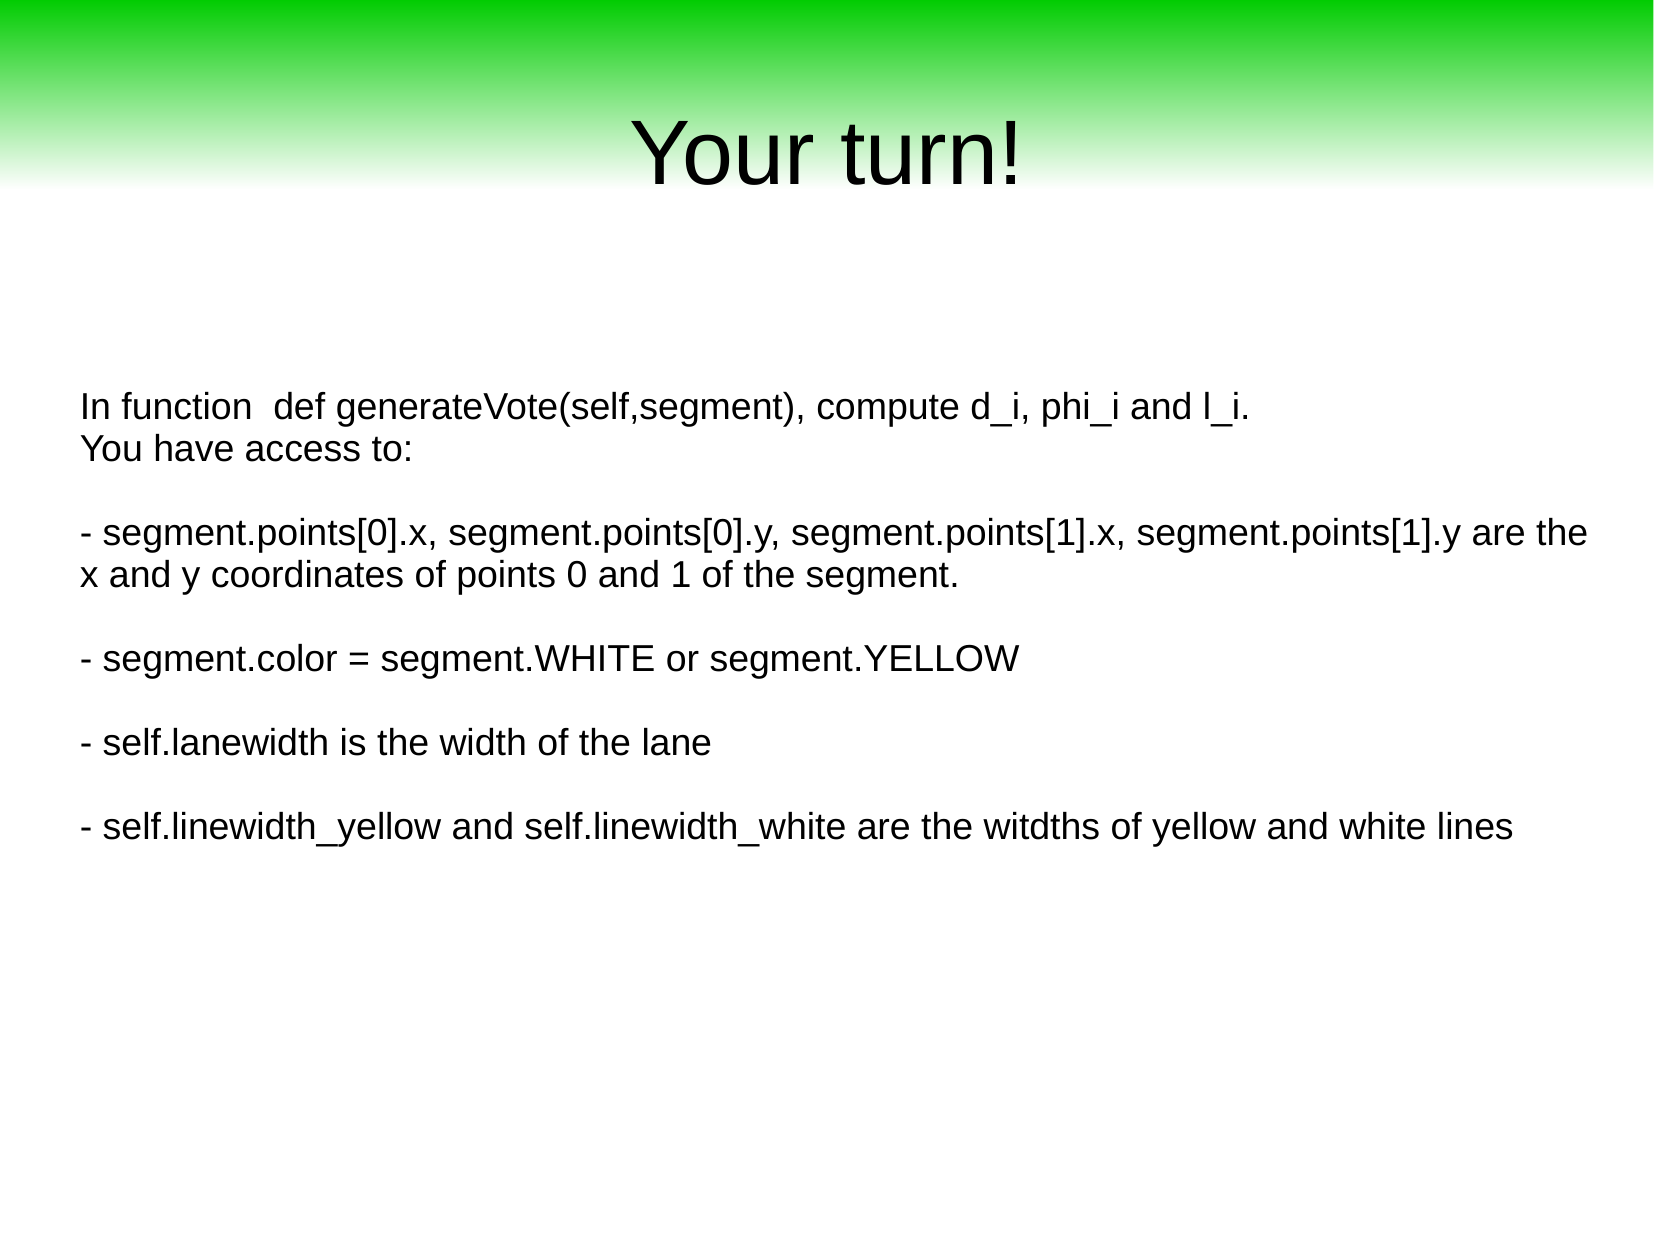

# Your turn!
In function def generateVote(self,segment), compute d_i, phi_i and l_i.
You have access to:
- segment.points[0].x, segment.points[0].y, segment.points[1].x, segment.points[1].y are the
x and y coordinates of points 0 and 1 of the segment.
- segment.color = segment.WHITE or segment.YELLOW
- self.lanewidth is the width of the lane
- self.linewidth_yellow and self.linewidth_white are the witdths of yellow and white lines